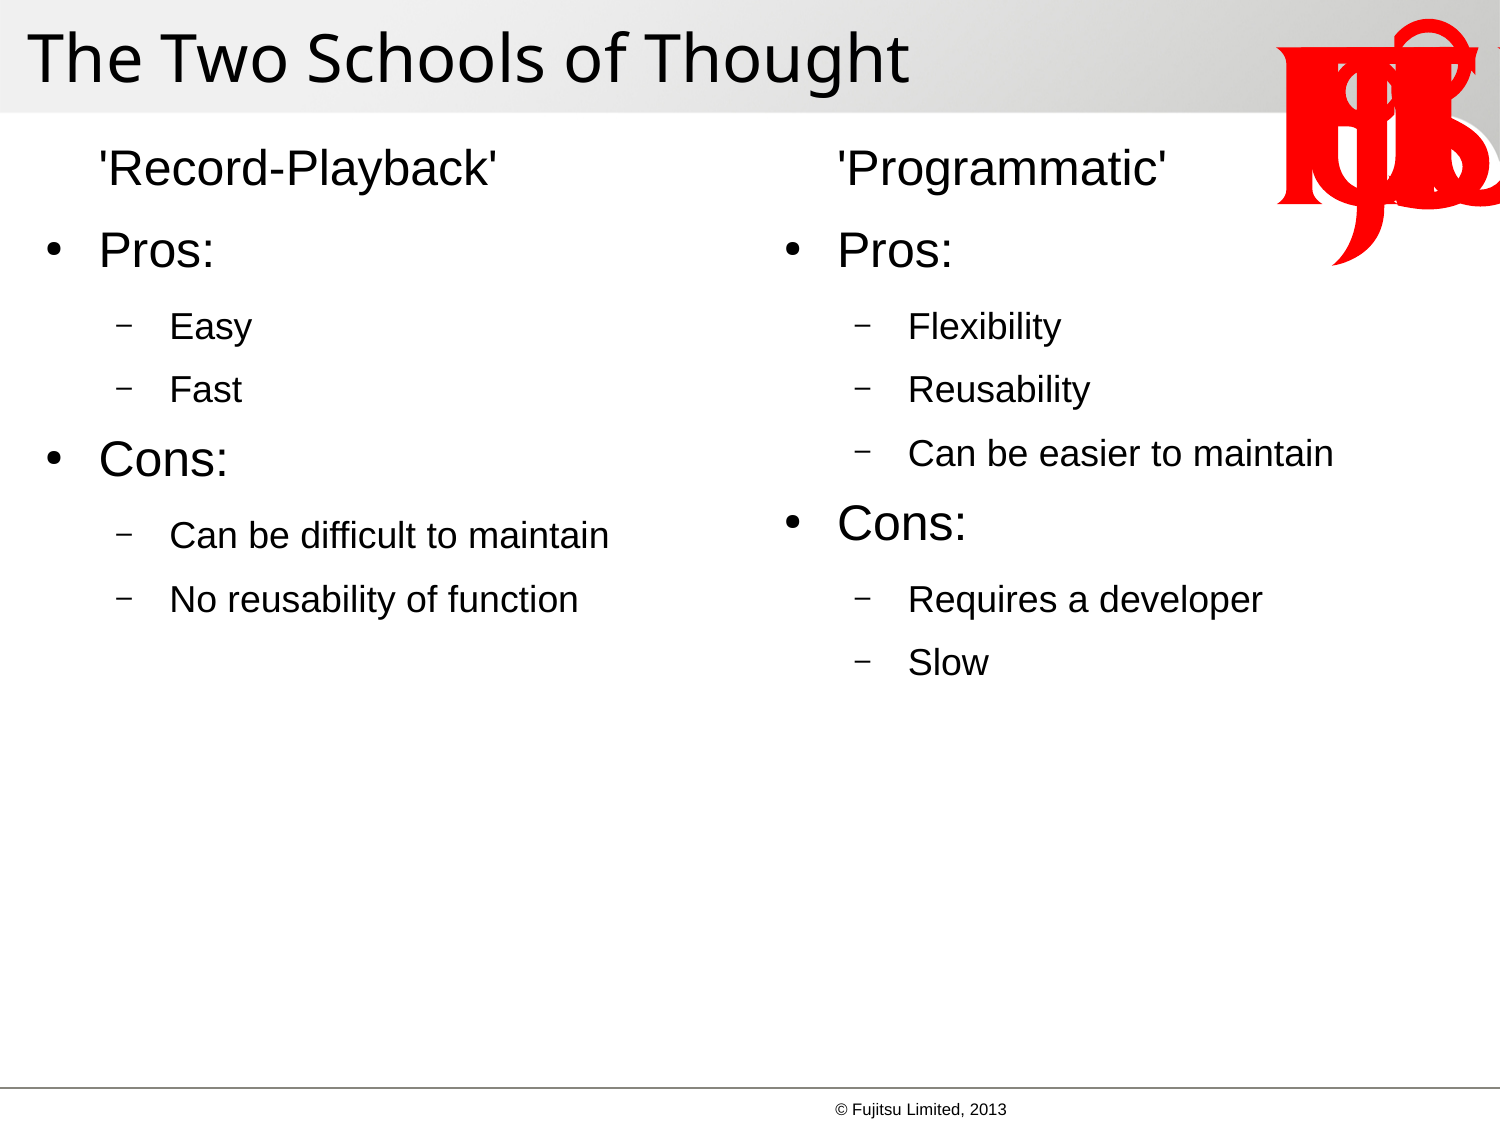

# The Two Schools of Thought
'Record-Playback'
Pros:
Easy
Fast
Cons:
Can be difficult to maintain
No reusability of function
'Programmatic'
Pros:
Flexibility
Reusability
Can be easier to maintain
Cons:
Requires a developer
Slow